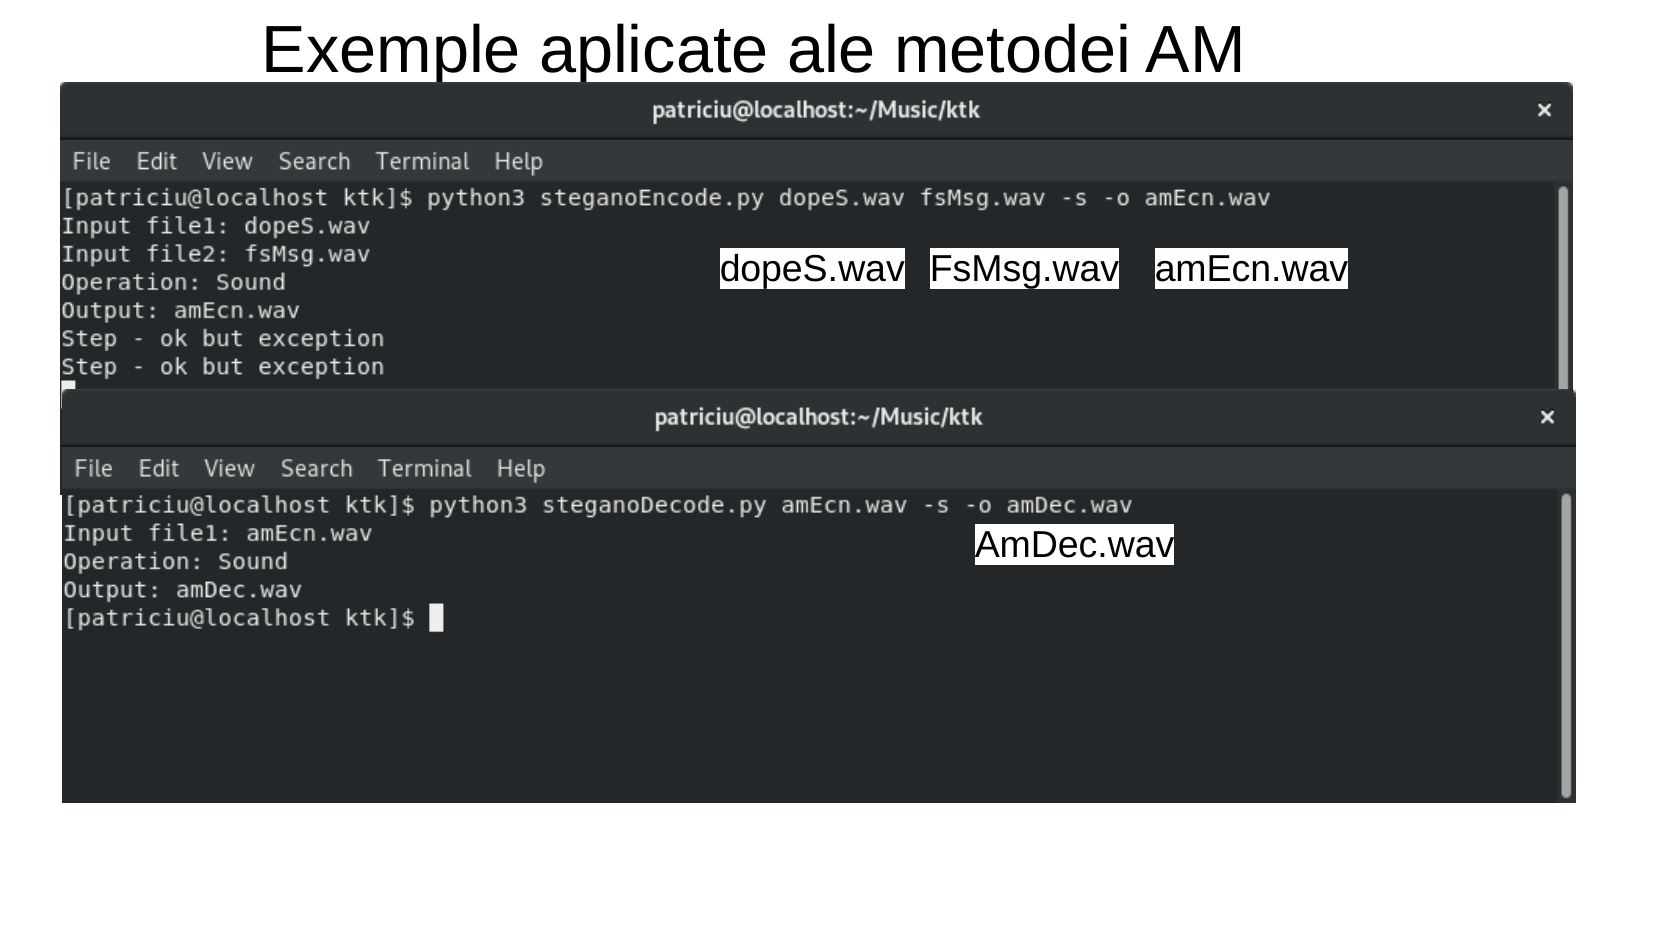

# Exemple aplicate ale metodei AM
dopeS.wav
FsMsg.wav
amEcn.wav
AmDec.wav